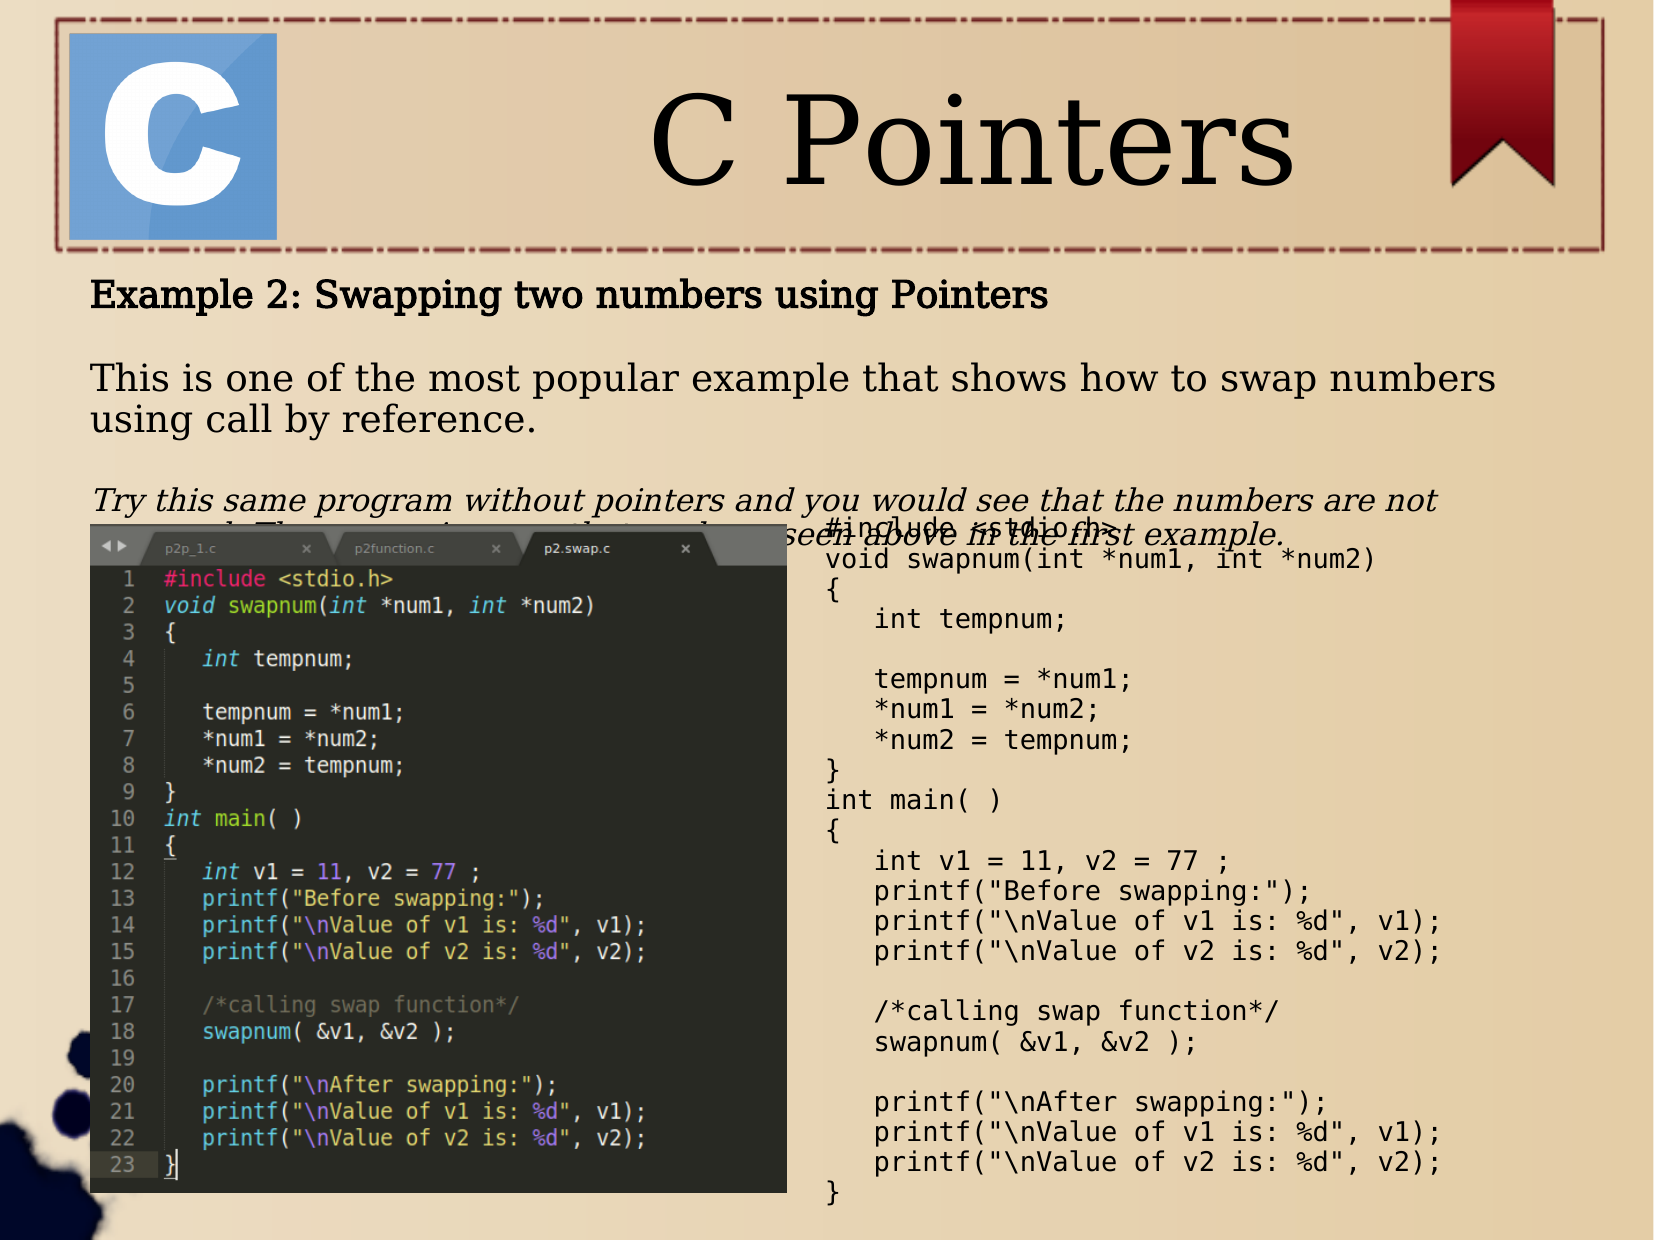

# C Pointers
Example 2: Swapping two numbers using Pointers
This is one of the most popular example that shows how to swap numbers using call by reference.
Try this same program without pointers and you would see that the numbers are not swapped. The reason is same that we have seen above in the first example.
#include <stdio.h>
void swapnum(int *num1, int *num2)
{
 int tempnum;
 tempnum = *num1;
 *num1 = *num2;
 *num2 = tempnum;
}
int main( )
{
 int v1 = 11, v2 = 77 ;
 printf("Before swapping:");
 printf("\nValue of v1 is: %d", v1);
 printf("\nValue of v2 is: %d", v2);
 /*calling swap function*/
 swapnum( &v1, &v2 );
 printf("\nAfter swapping:");
 printf("\nValue of v1 is: %d", v1);
 printf("\nValue of v2 is: %d", v2);
}